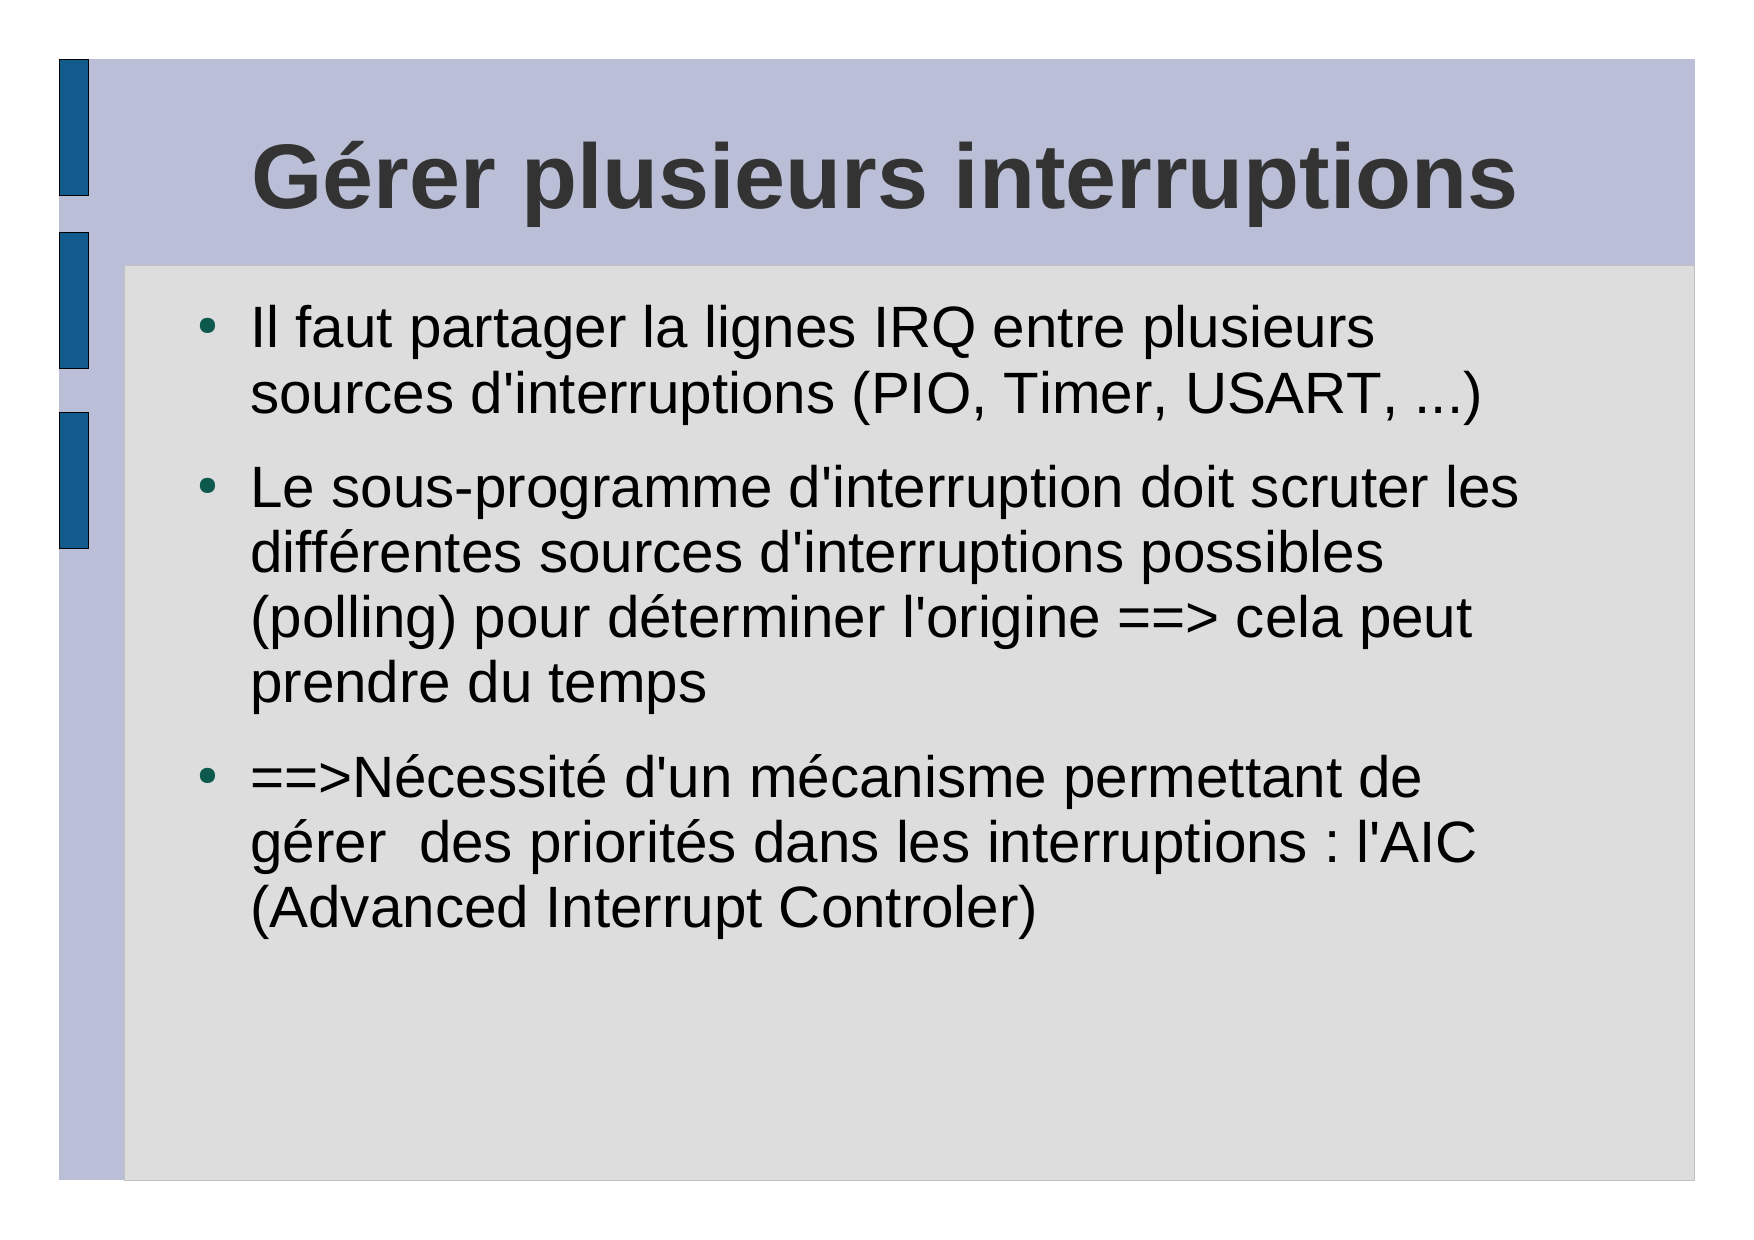

# Gérer plusieurs interruptions
Il faut partager la lignes IRQ entre plusieurs sources d'interruptions (PIO, Timer, USART, ...)
Le sous-programme d'interruption doit scruter les différentes sources d'interruptions possibles (polling) pour déterminer l'origine ==> cela peut prendre du temps
==>Nécessité d'un mécanisme permettant de gérer des priorités dans les interruptions : l'AIC (Advanced Interrupt Controler)